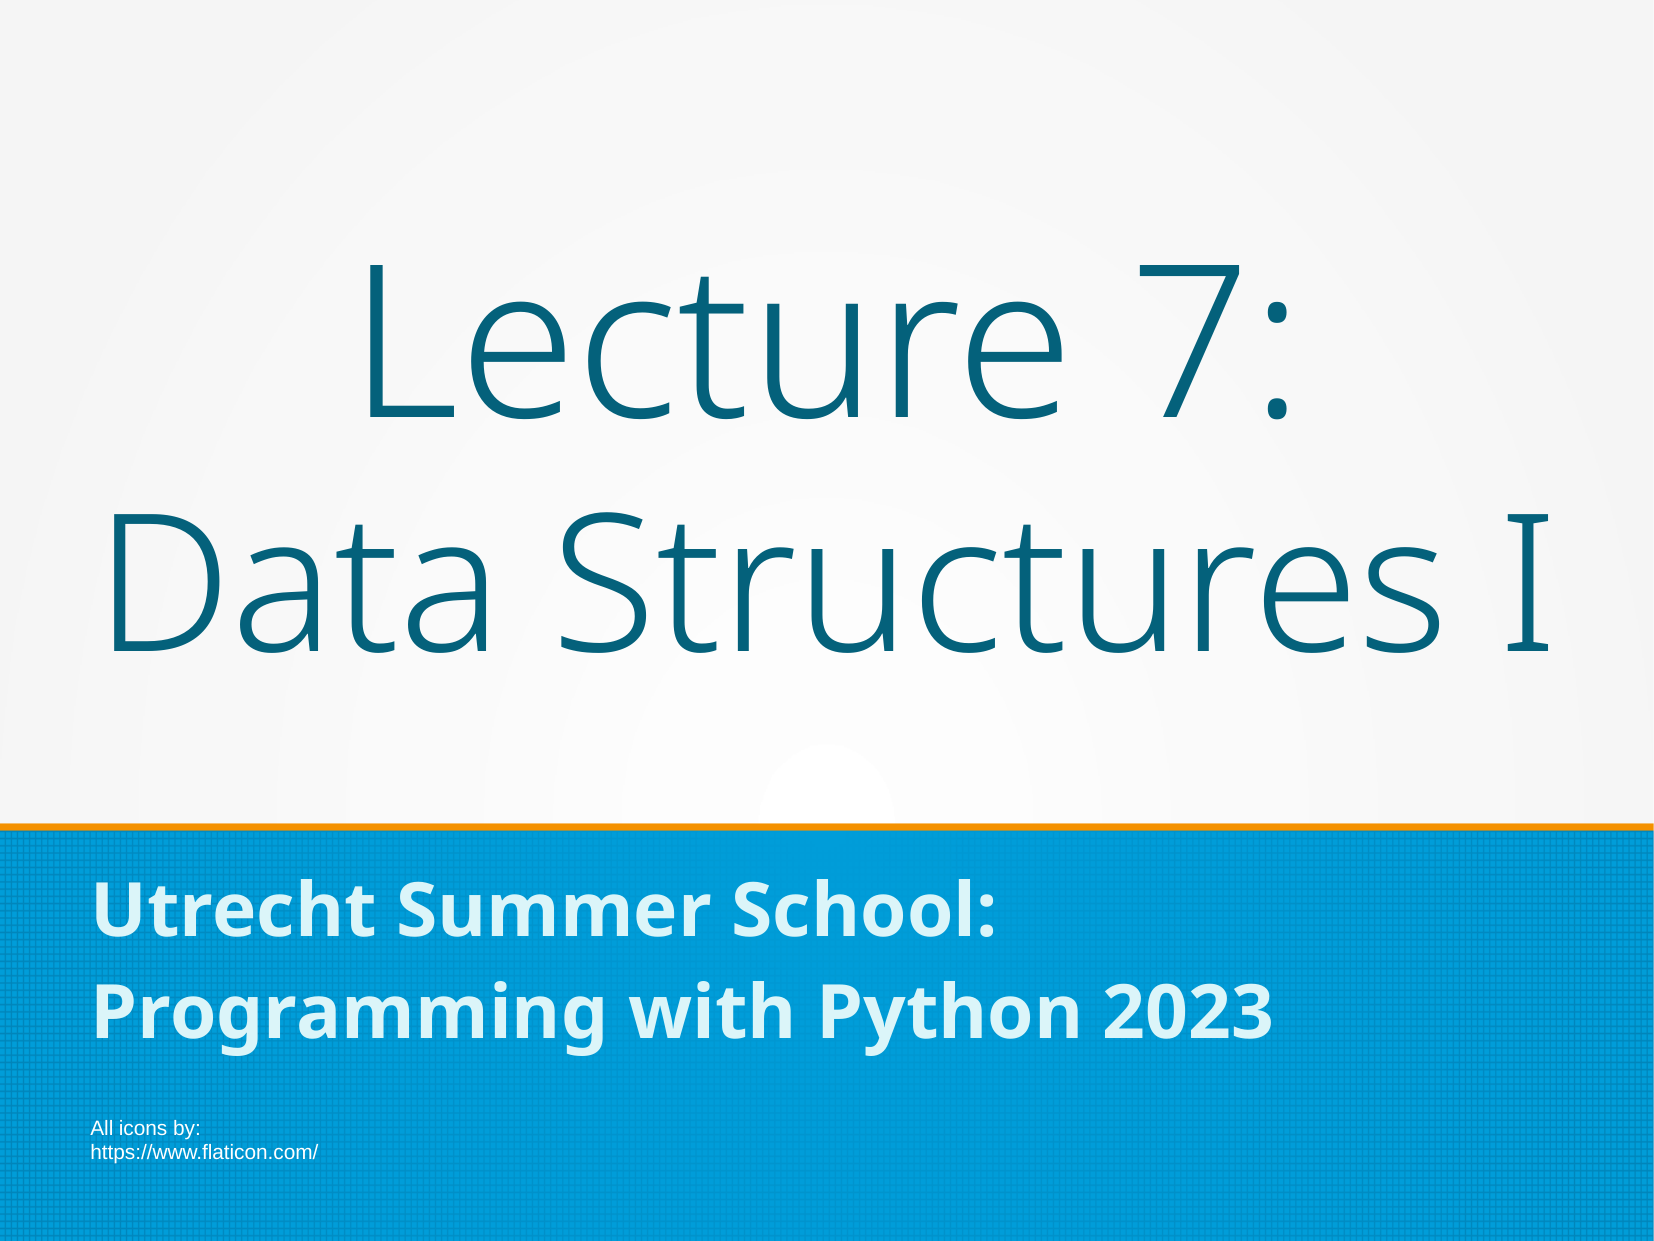

# Lecture 7: Data Structures I
Utrecht Summer School:
Programming with Python 2023
All icons by: https://www.flaticon.com/